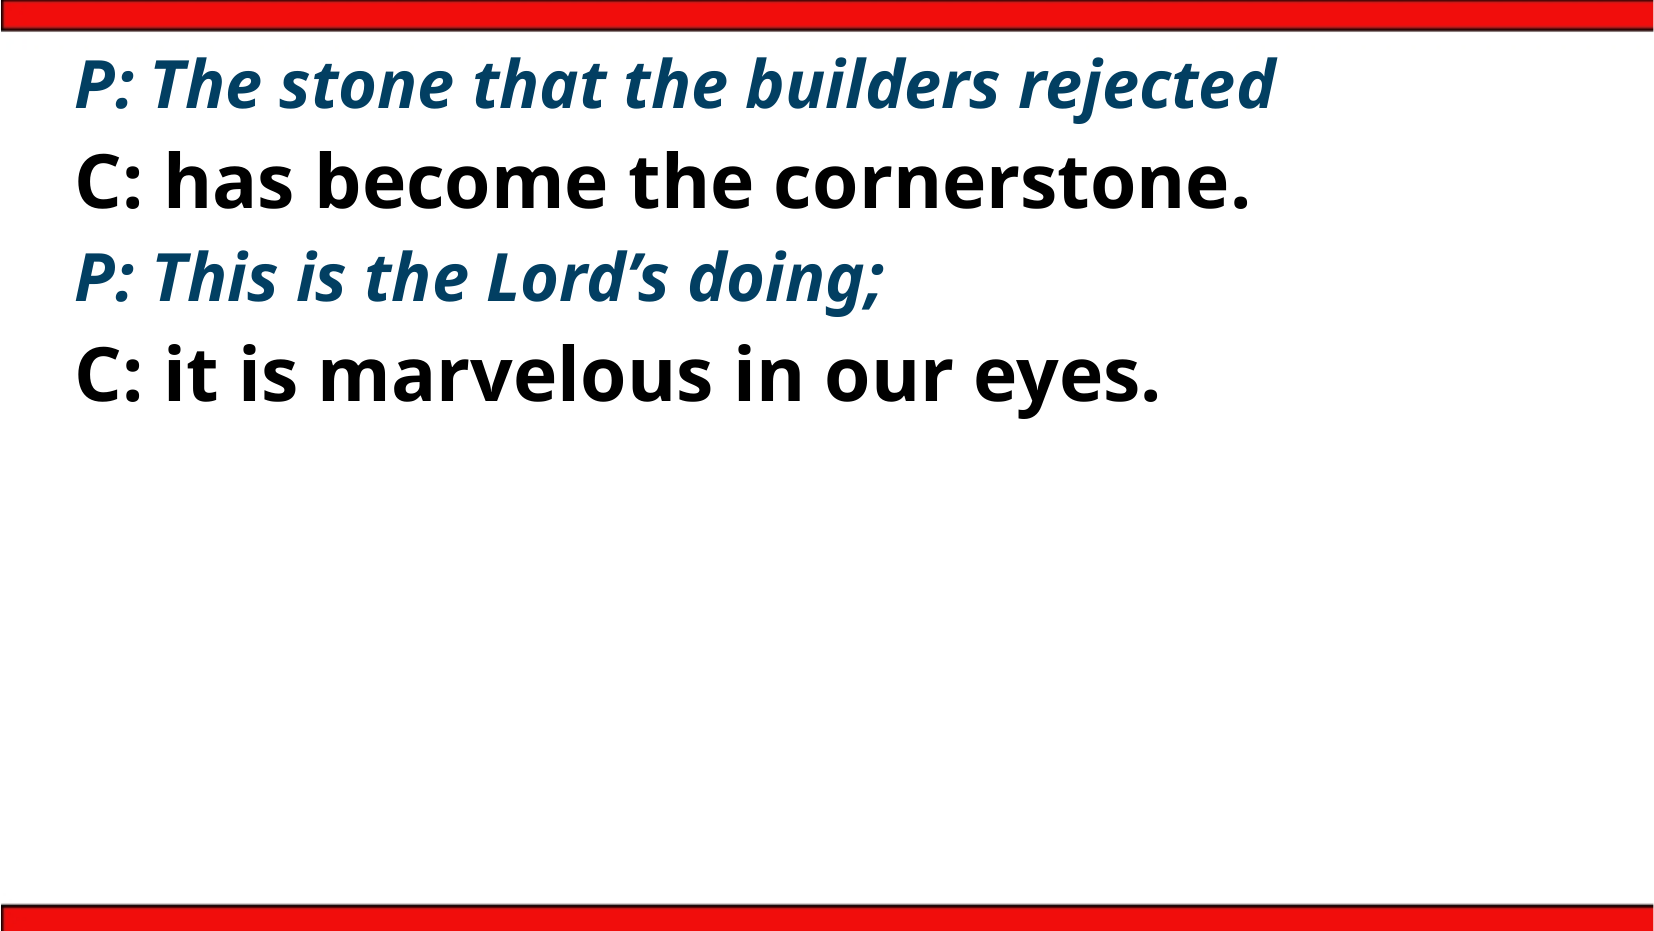

P:	The stone that the builders rejected
C: has become the cornerstone.
P: This is the Lord’s doing;
C: it is marvelous in our eyes.